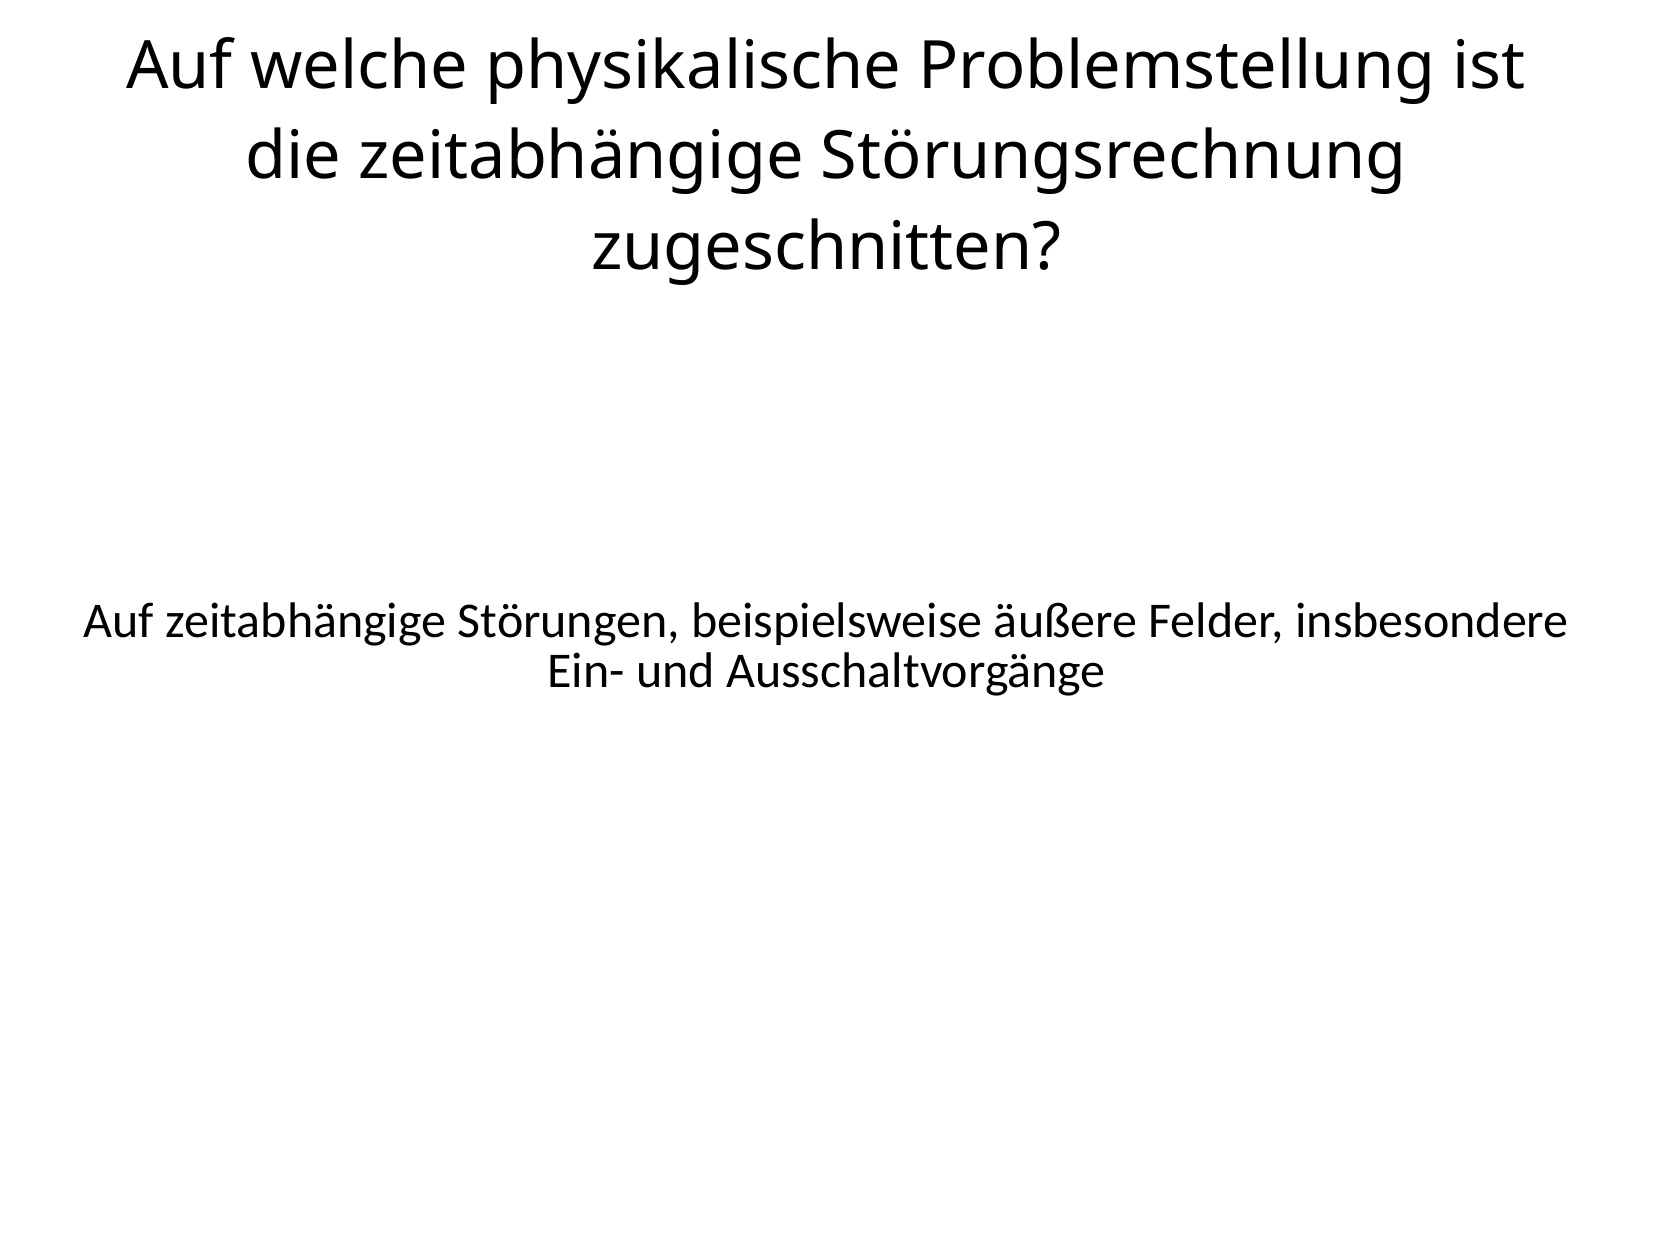

# Auf welche physikalische Problemstellung ist die zeitabhängige Störungsrechnung zugeschnitten?
Auf zeitabhängige Störungen, beispielsweise äußere Felder, insbesondere Ein- und Ausschaltvorgänge